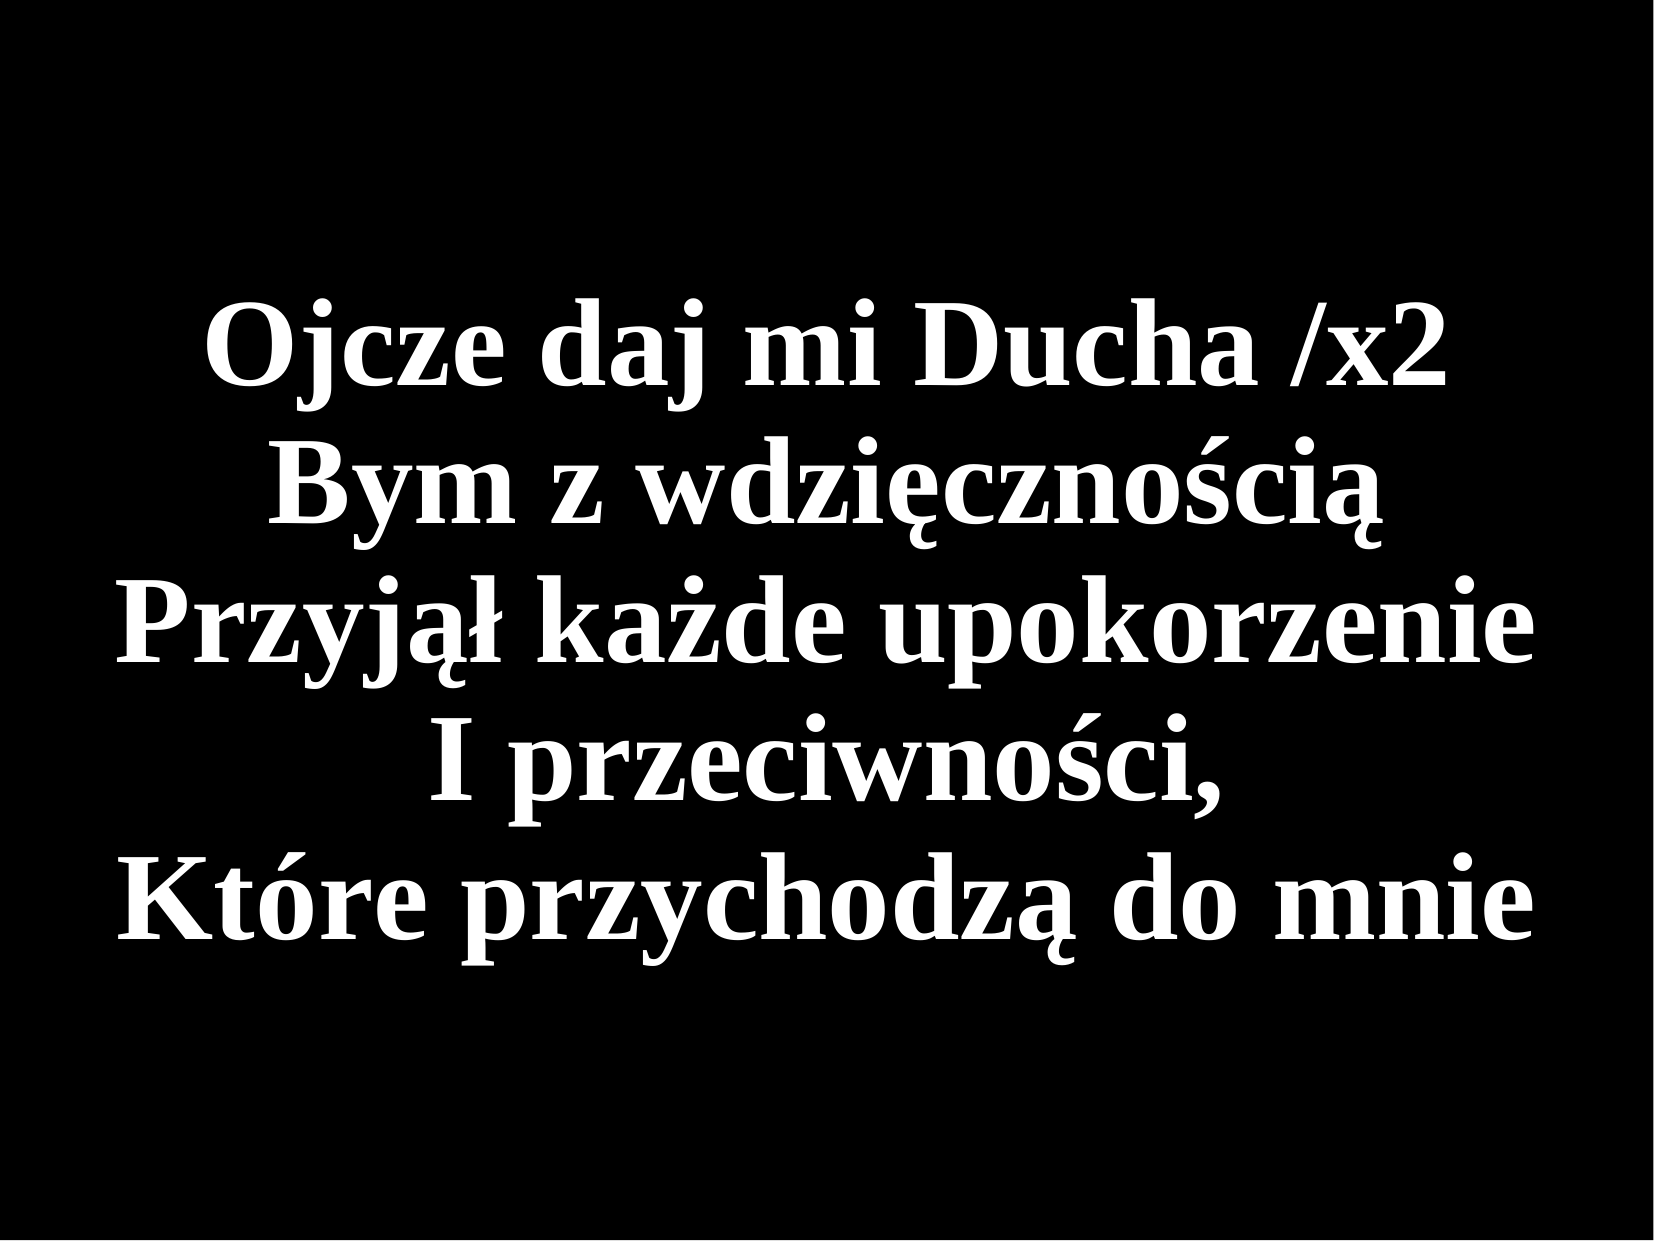

# Ojcze daj mi Ducha /x2 Bym z wdzięcznością Przyjął każde upokorzenie I przeciwności, Które przychodzą do mnie